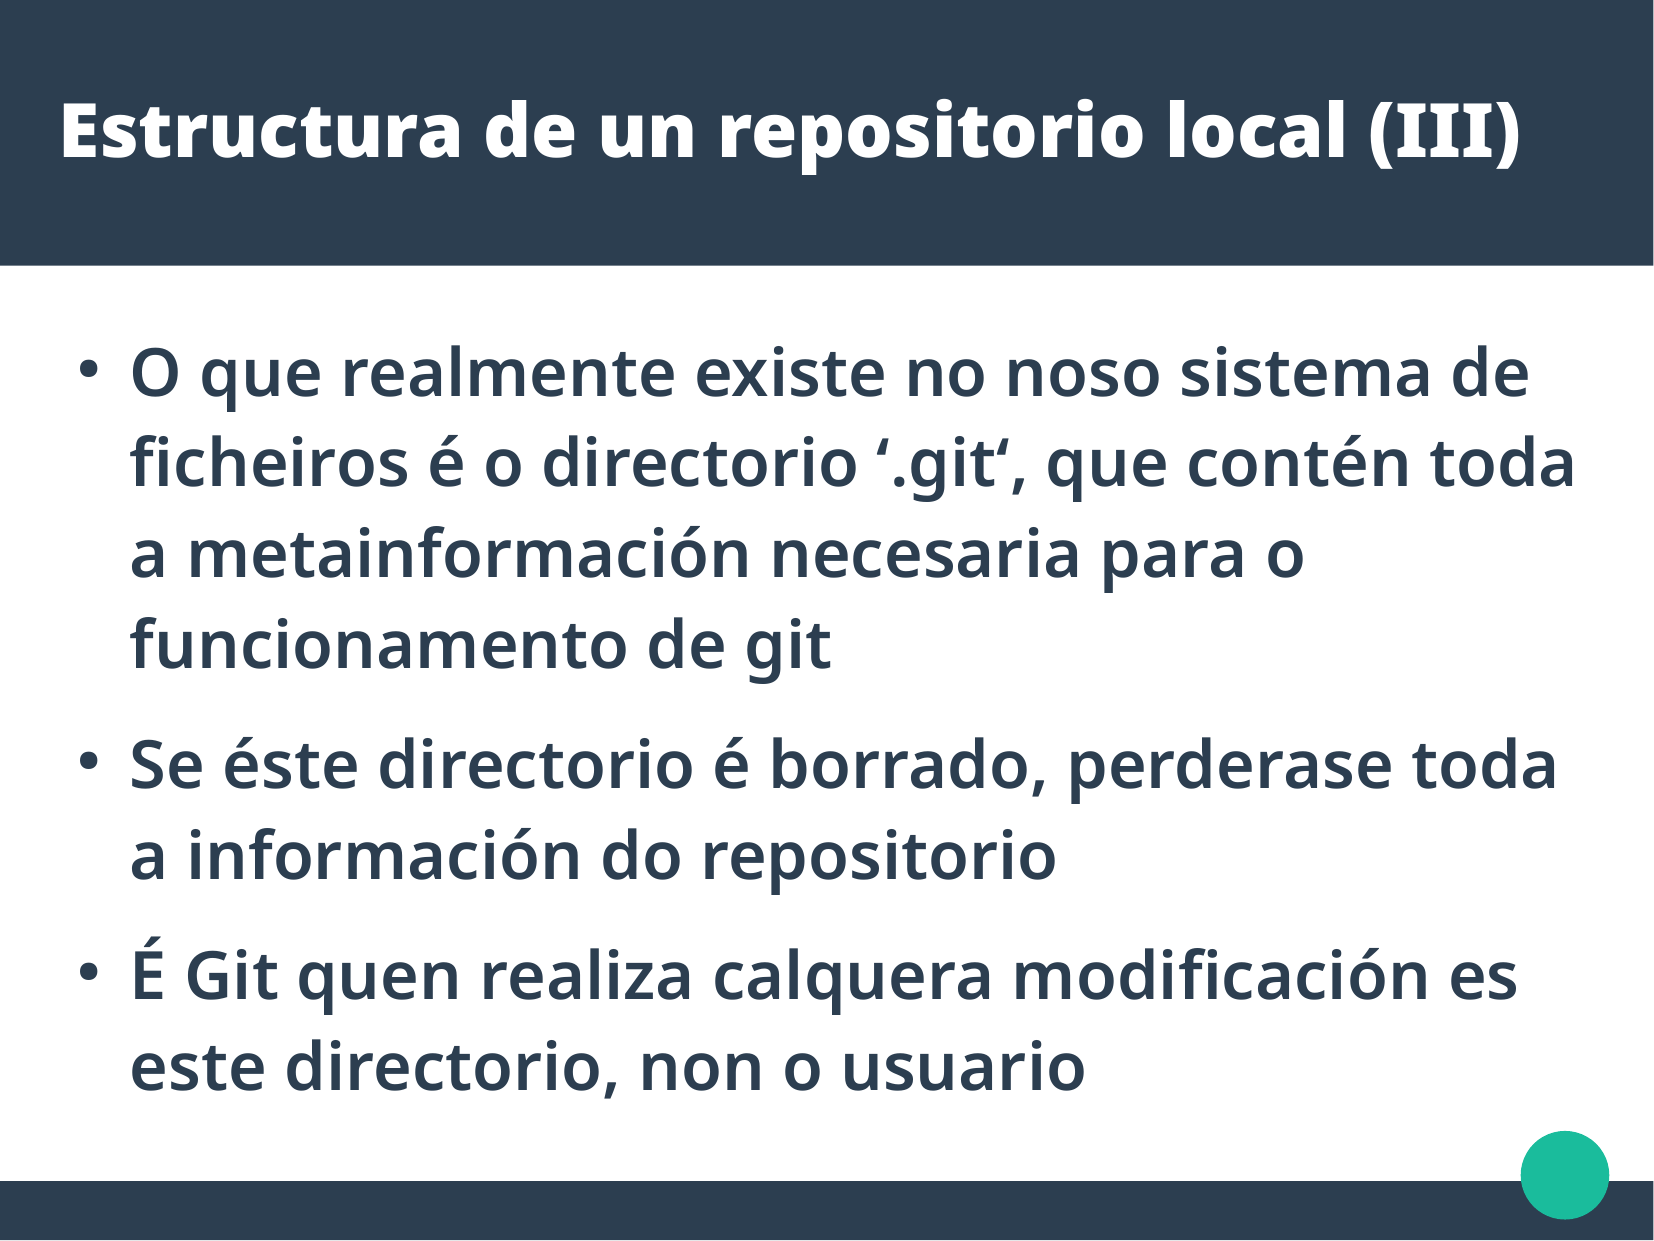

# Estructura de un repositorio local (III)
O que realmente existe no noso sistema de ficheiros é o directorio ‘.git‘, que contén toda a metainformación necesaria para o funcionamento de git
Se éste directorio é borrado, perderase toda a información do repositorio
É Git quen realiza calquera modificación es este directorio, non o usuario